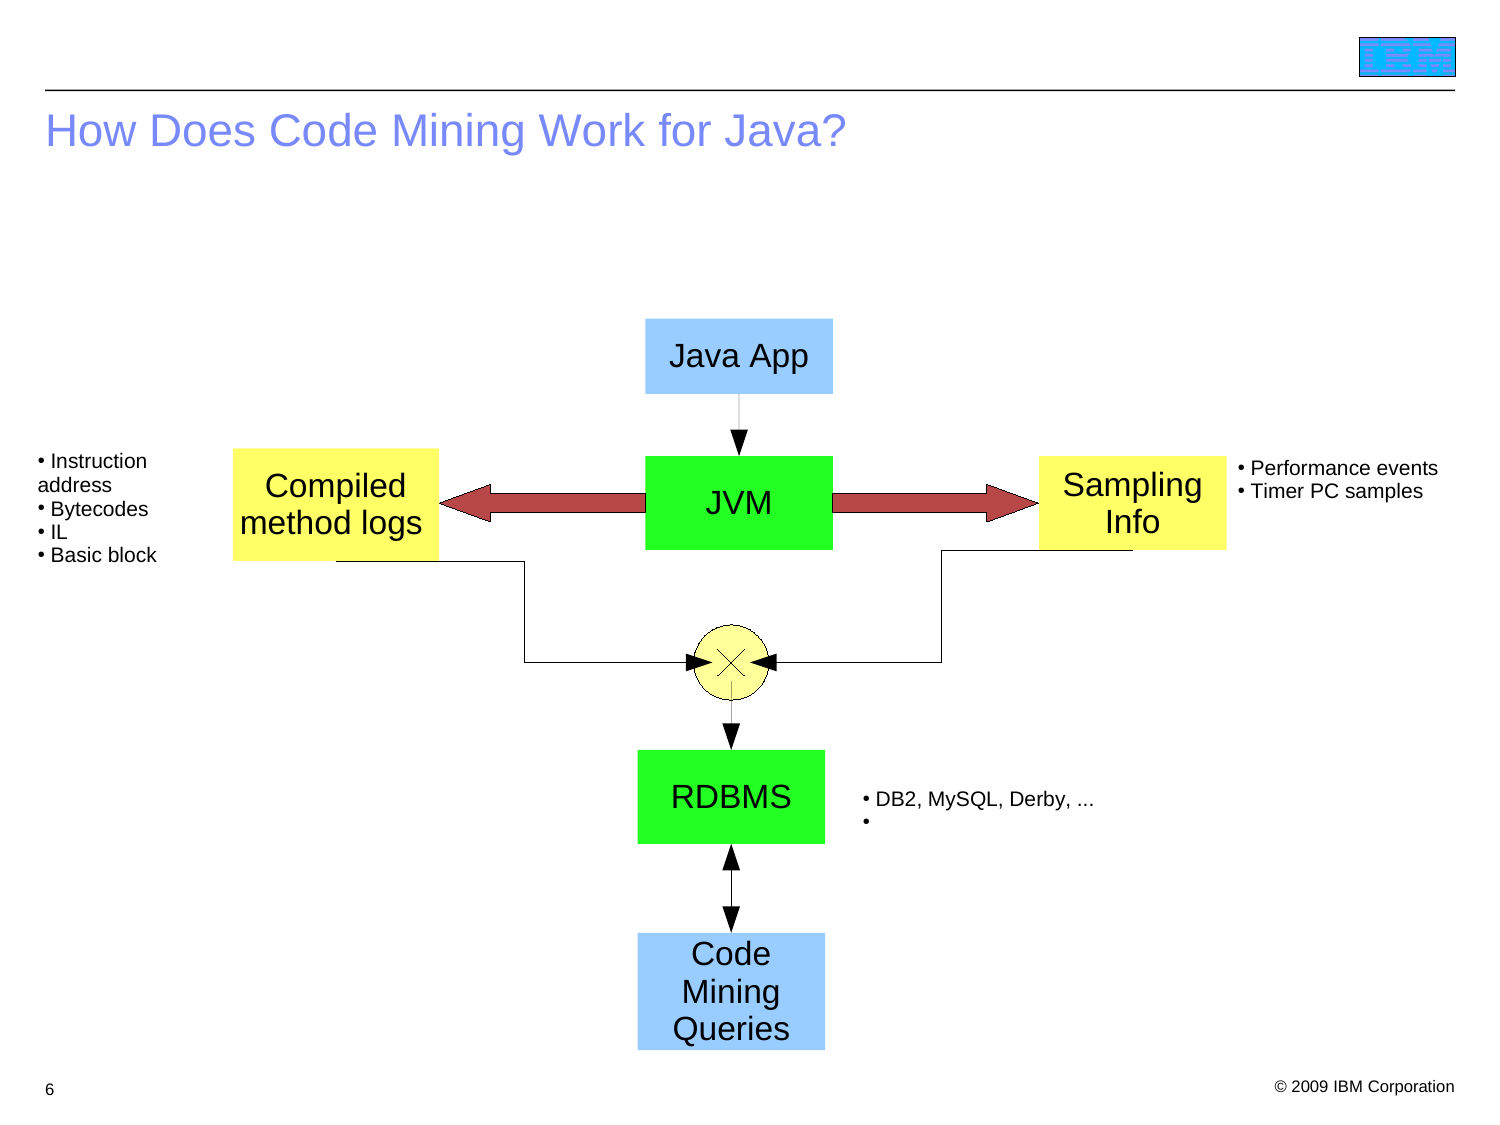

# How Does Code Mining Work for Java?
Java App
Compiled method logs
 Instruction address
 Bytecodes
 IL
 Basic block
JVM
Sampling Info
 Performance events
 Timer PC samples
RDBMS
 DB2, MySQL, Derby, ...
Code Mining Queries
6